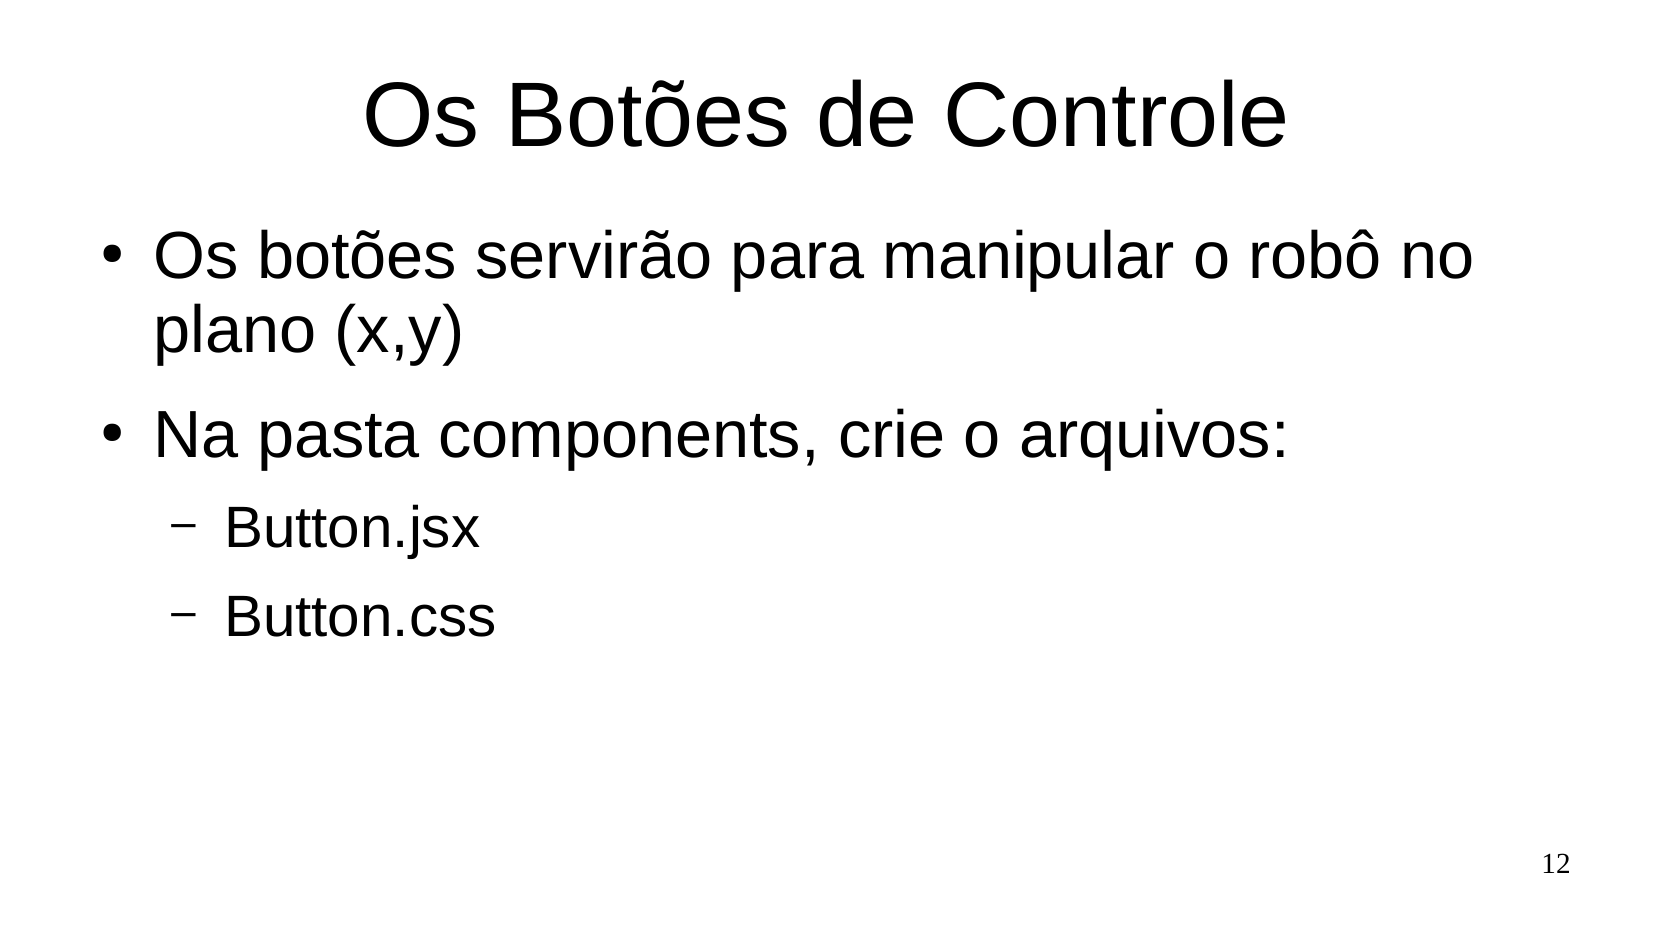

# Os Botões de Controle
Os botões servirão para manipular o robô no plano (x,y)
Na pasta components, crie o arquivos:
Button.jsx
Button.css
12